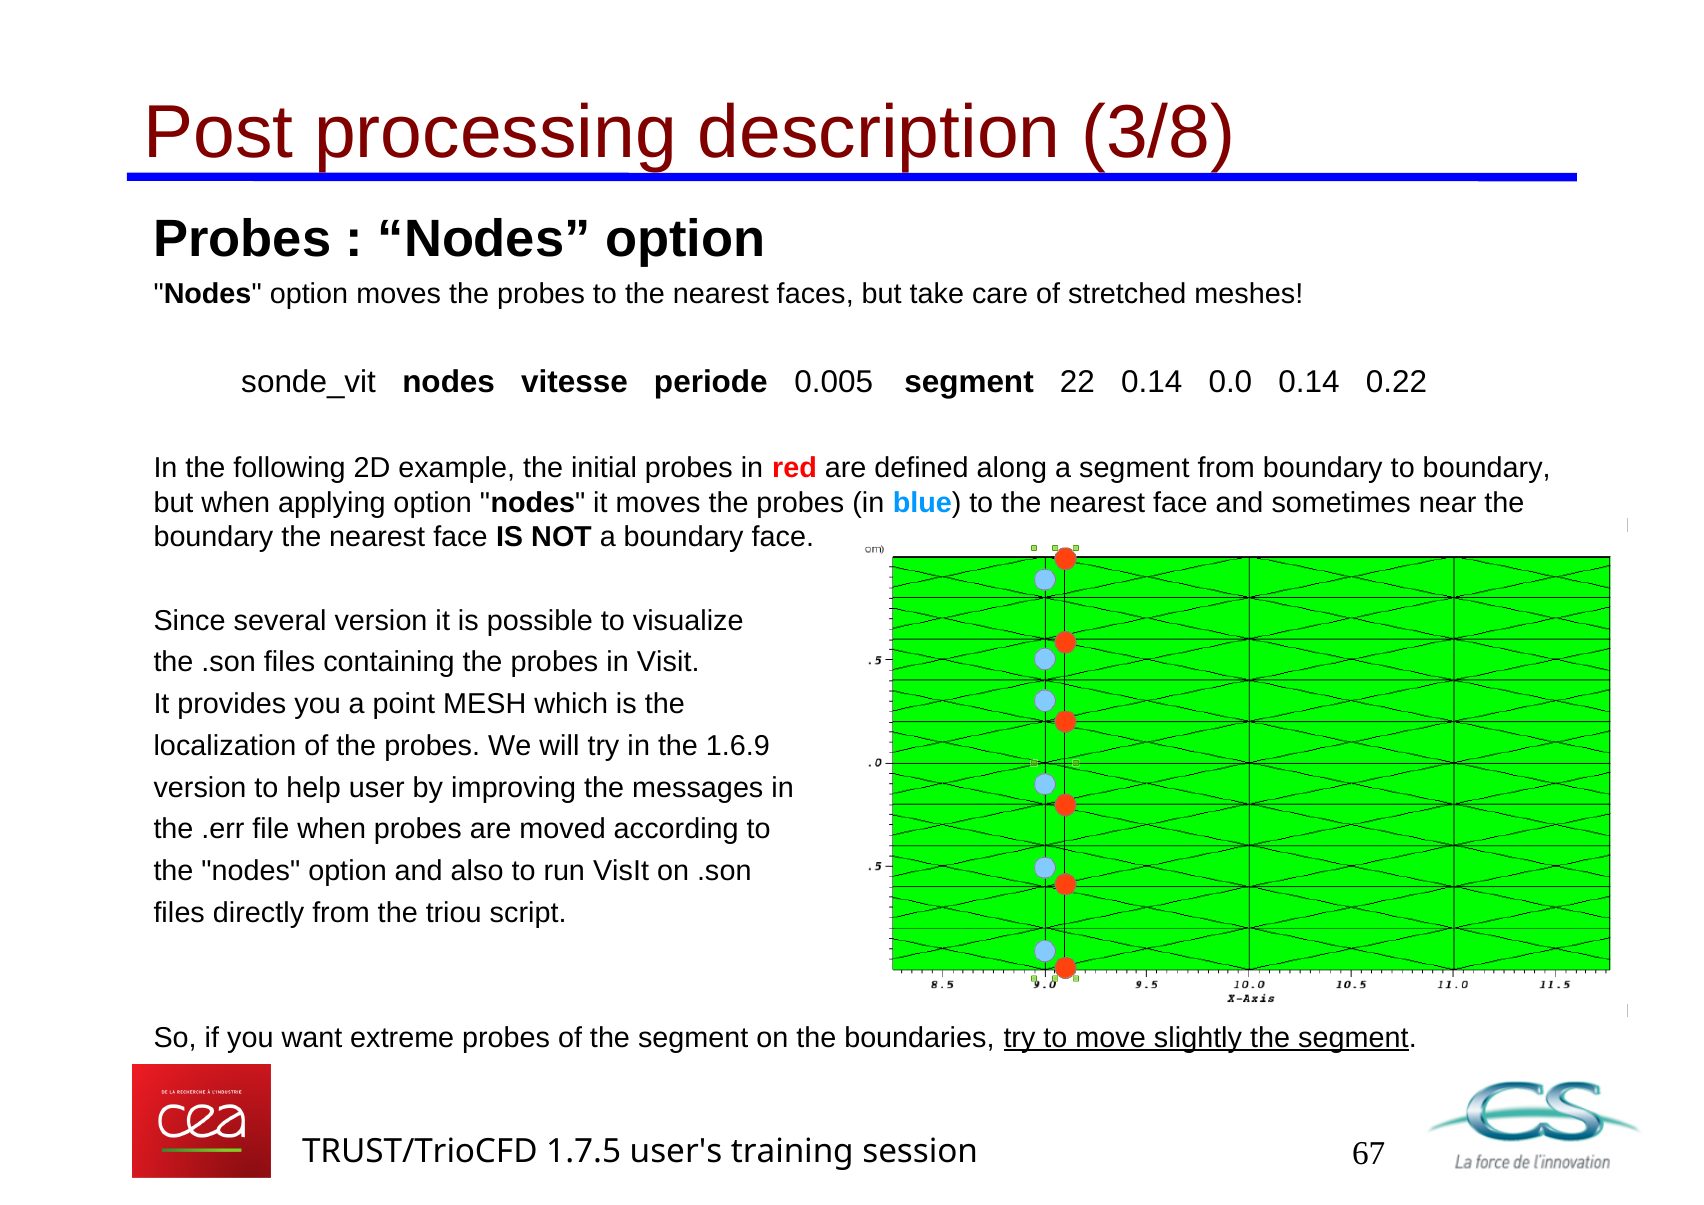

# Post processing description (3/8)
Probes : “Nodes” option
"Nodes" option moves the probes to the nearest faces, but take care of stretched meshes!
 sonde_vit nodes vitesse periode 0.005	 segment 22 0.14 0.0 0.14 0.22
In the following 2D example, the initial probes in red are defined along a segment from boundary to boundary, but when applying option "nodes" it moves the probes (in blue) to the nearest face and sometimes near the boundary the nearest face IS NOT a boundary face.
Since several version it is possible to visualize
the .son files containing the probes in Visit.
It provides you a point MESH which is the
localization of the probes. We will try in the 1.6.9
version to help user by improving the messages in
the .err file when probes are moved according to
the "nodes" option and also to run VisIt on .son
files directly from the triou script.
So, if you want extreme probes of the segment on the boundaries, try to move slightly the segment.
TRUST/TrioCFD 1.7.5 user's training session
67